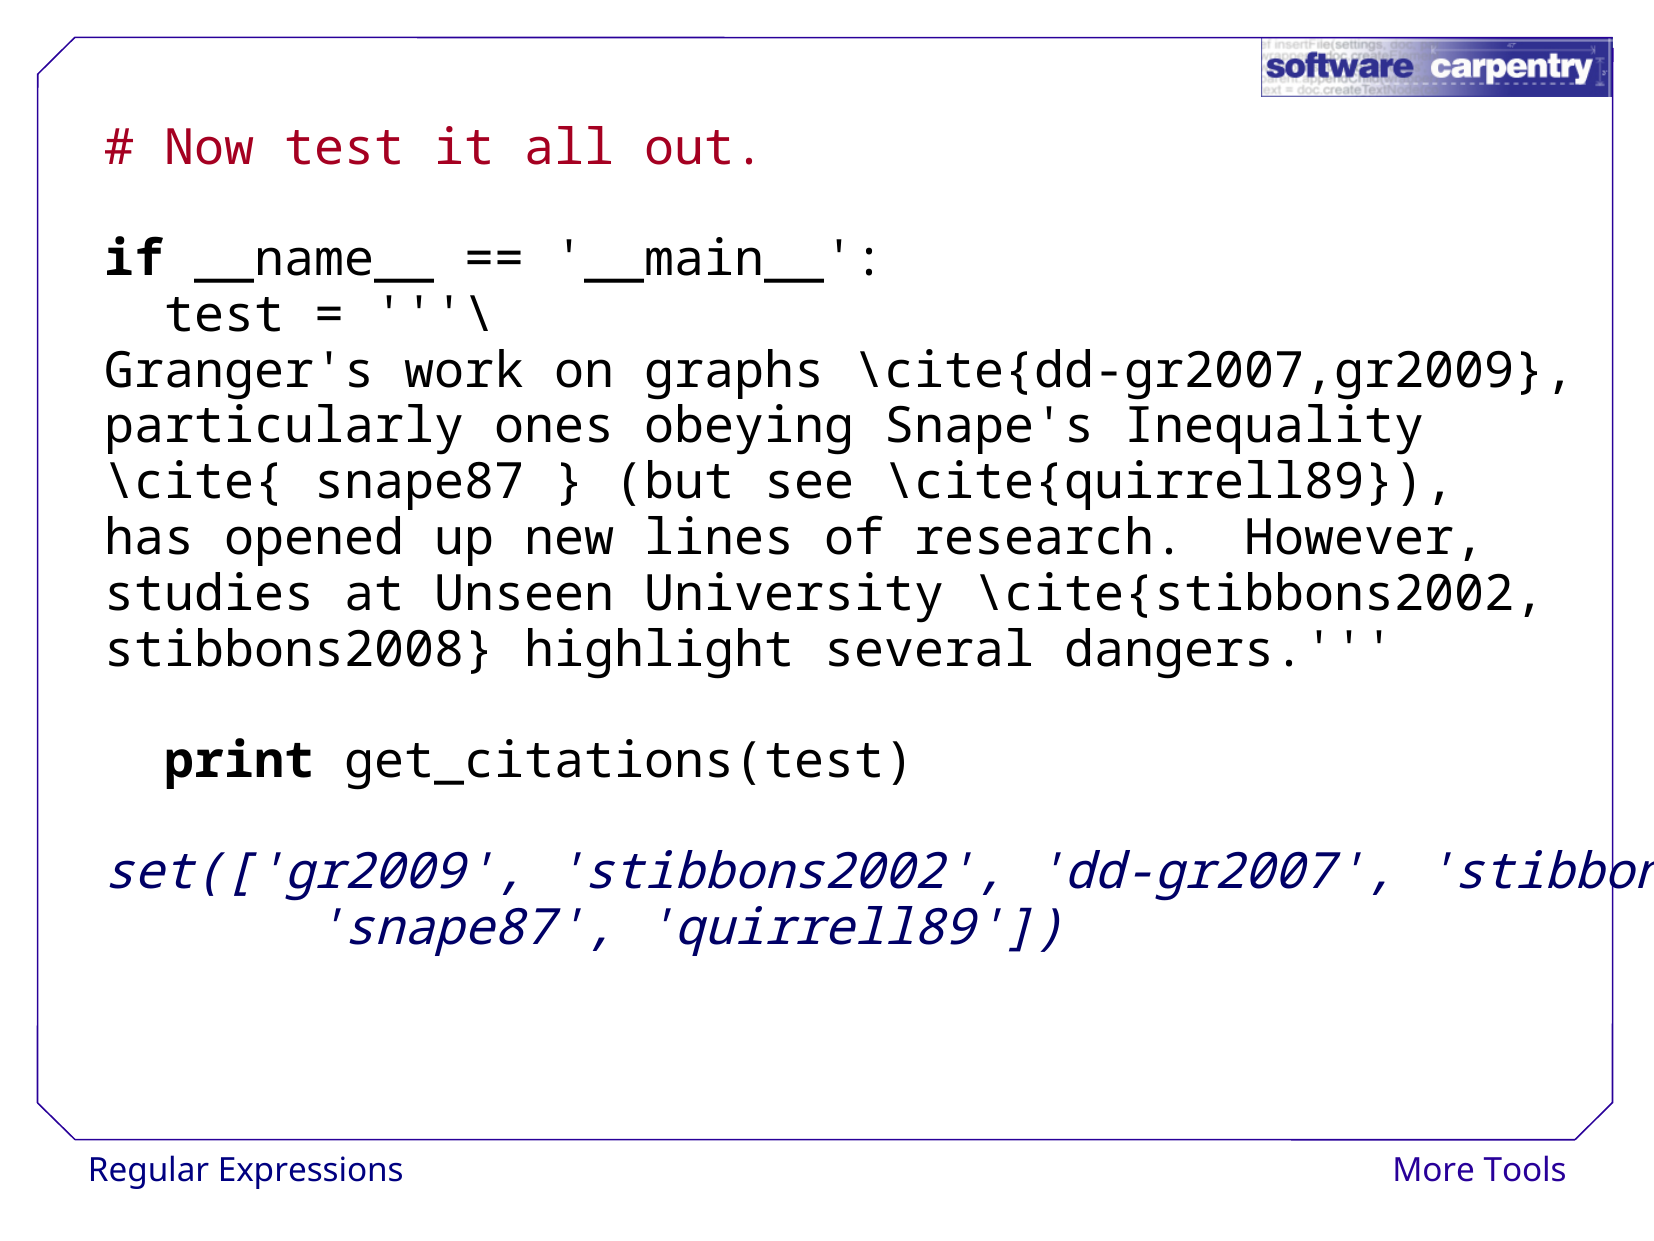

# Now test it all out.
if __name__ == '__main__':
 test = '''\
Granger's work on graphs \cite{dd-gr2007,gr2009},
particularly ones obeying Snape's Inequality
\cite{ snape87 } (but see \cite{quirrell89}),
has opened up new lines of research. However,
studies at Unseen University \cite{stibbons2002,
stibbons2008} highlight several dangers.'''
 print get_citations(test)
set(['gr2009', 'stibbons2002', 'dd-gr2007', 'stibbons2008',
 'snape87', 'quirrell89'])